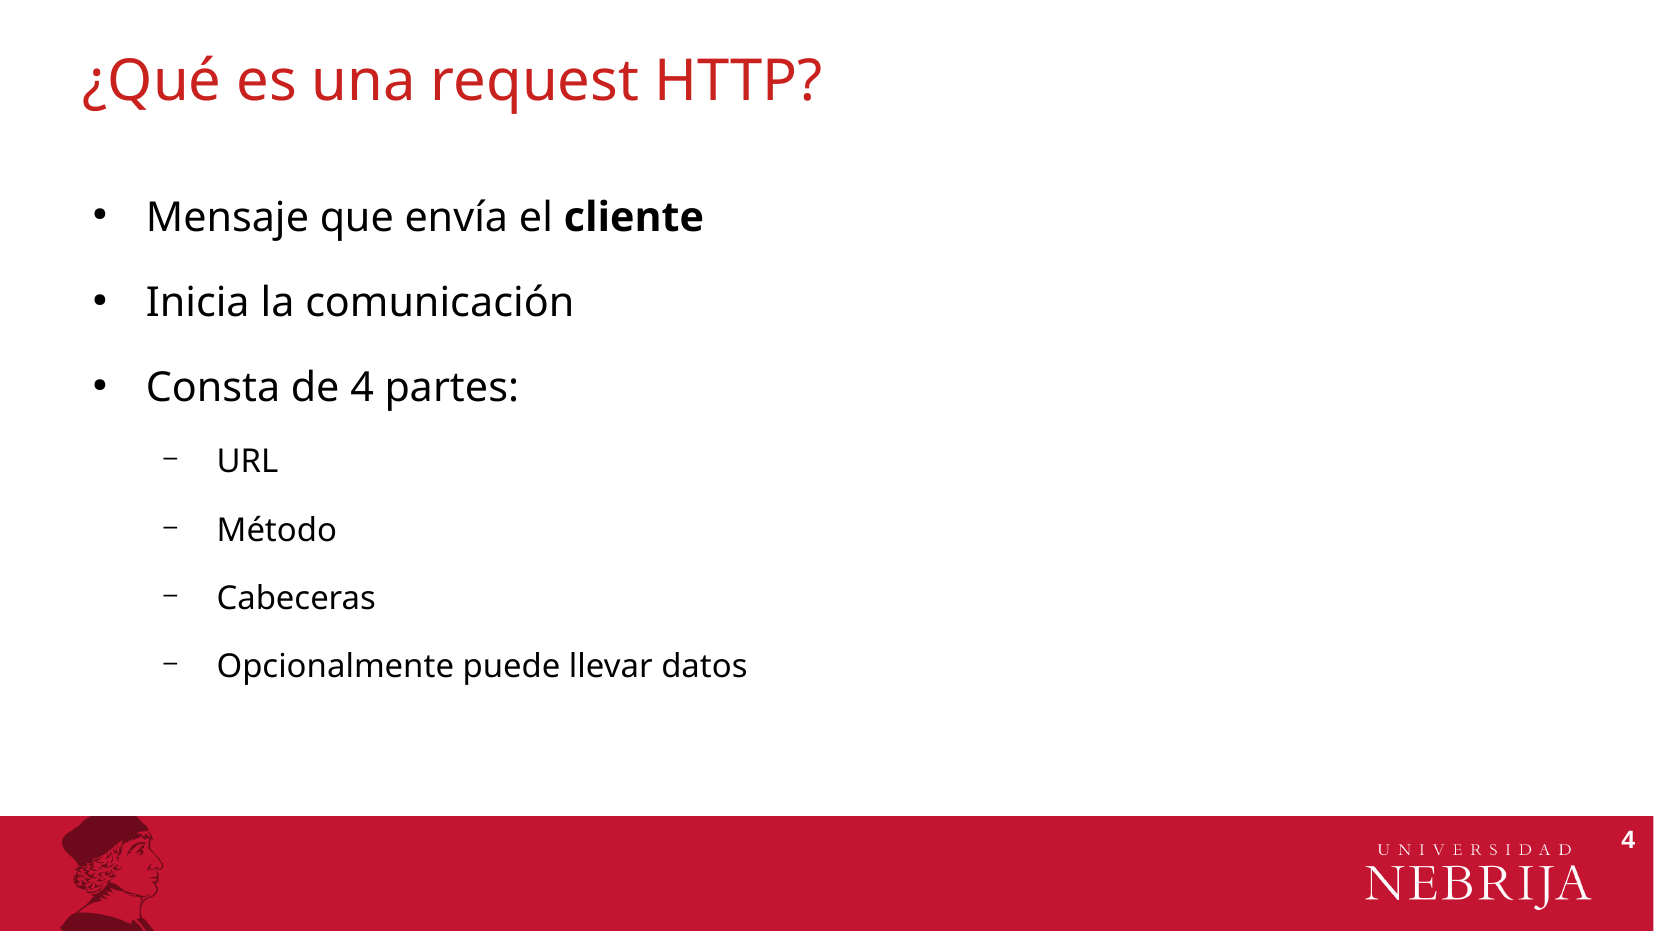

# ¿Qué es una request HTTP?
Mensaje que envía el cliente
Inicia la comunicación
Consta de 4 partes:
URL
Método
Cabeceras
Opcionalmente puede llevar datos